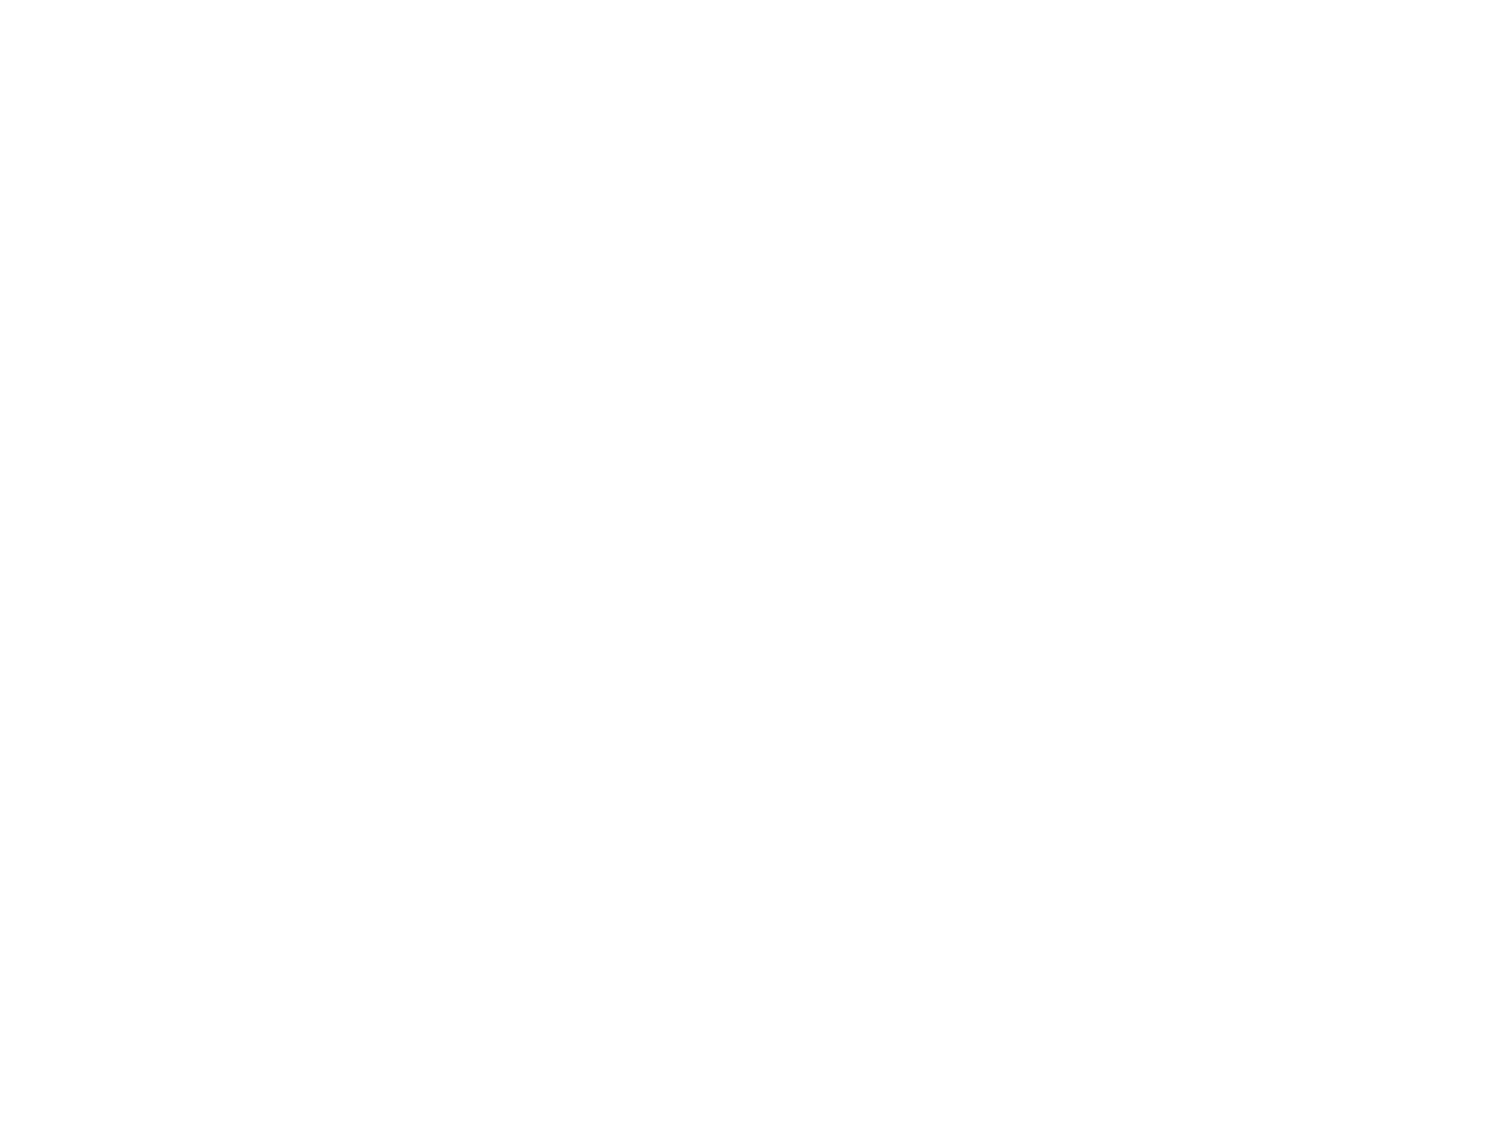

# Summary stats
Like I mentioned, there is no assumption of normality of the predictors or the response (only the residuals)
Summary stats serve as a sanity check. Do the summaries make sense for that variable? Is the min and max reasonable or not what is expected? These can help catch possible programming issues, data generation, outliers, etc.